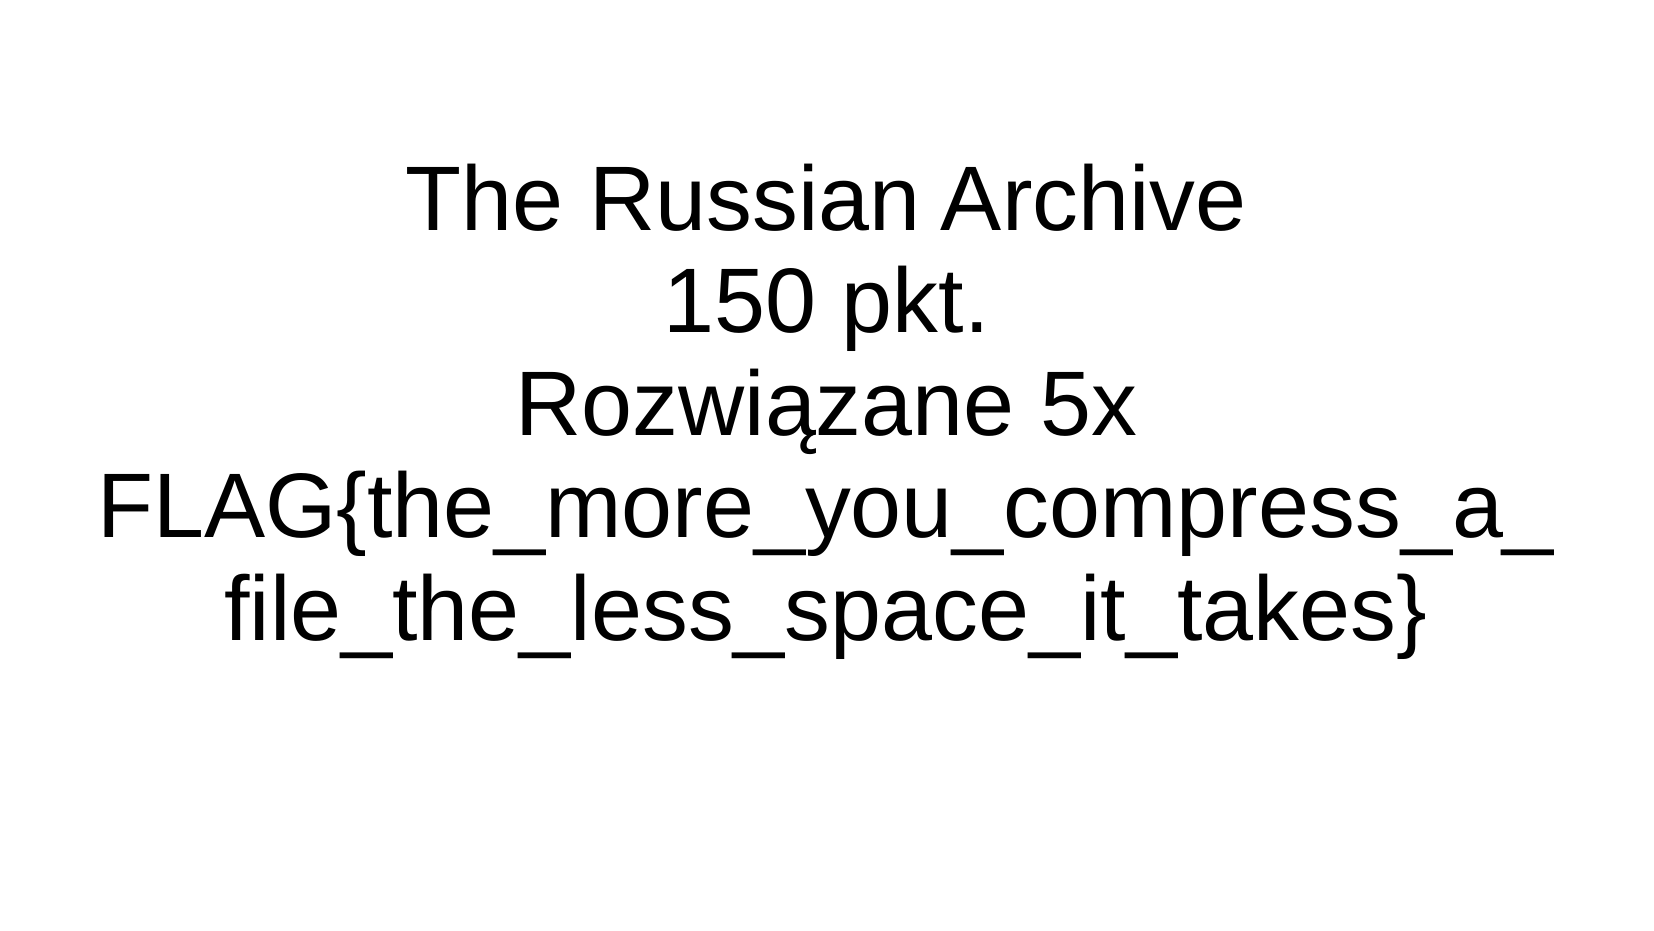

# The Russian Archive
150 pkt.
Rozwiązane 5x
FLAG{the_more_you_compress_a_
file_the_less_space_it_takes}